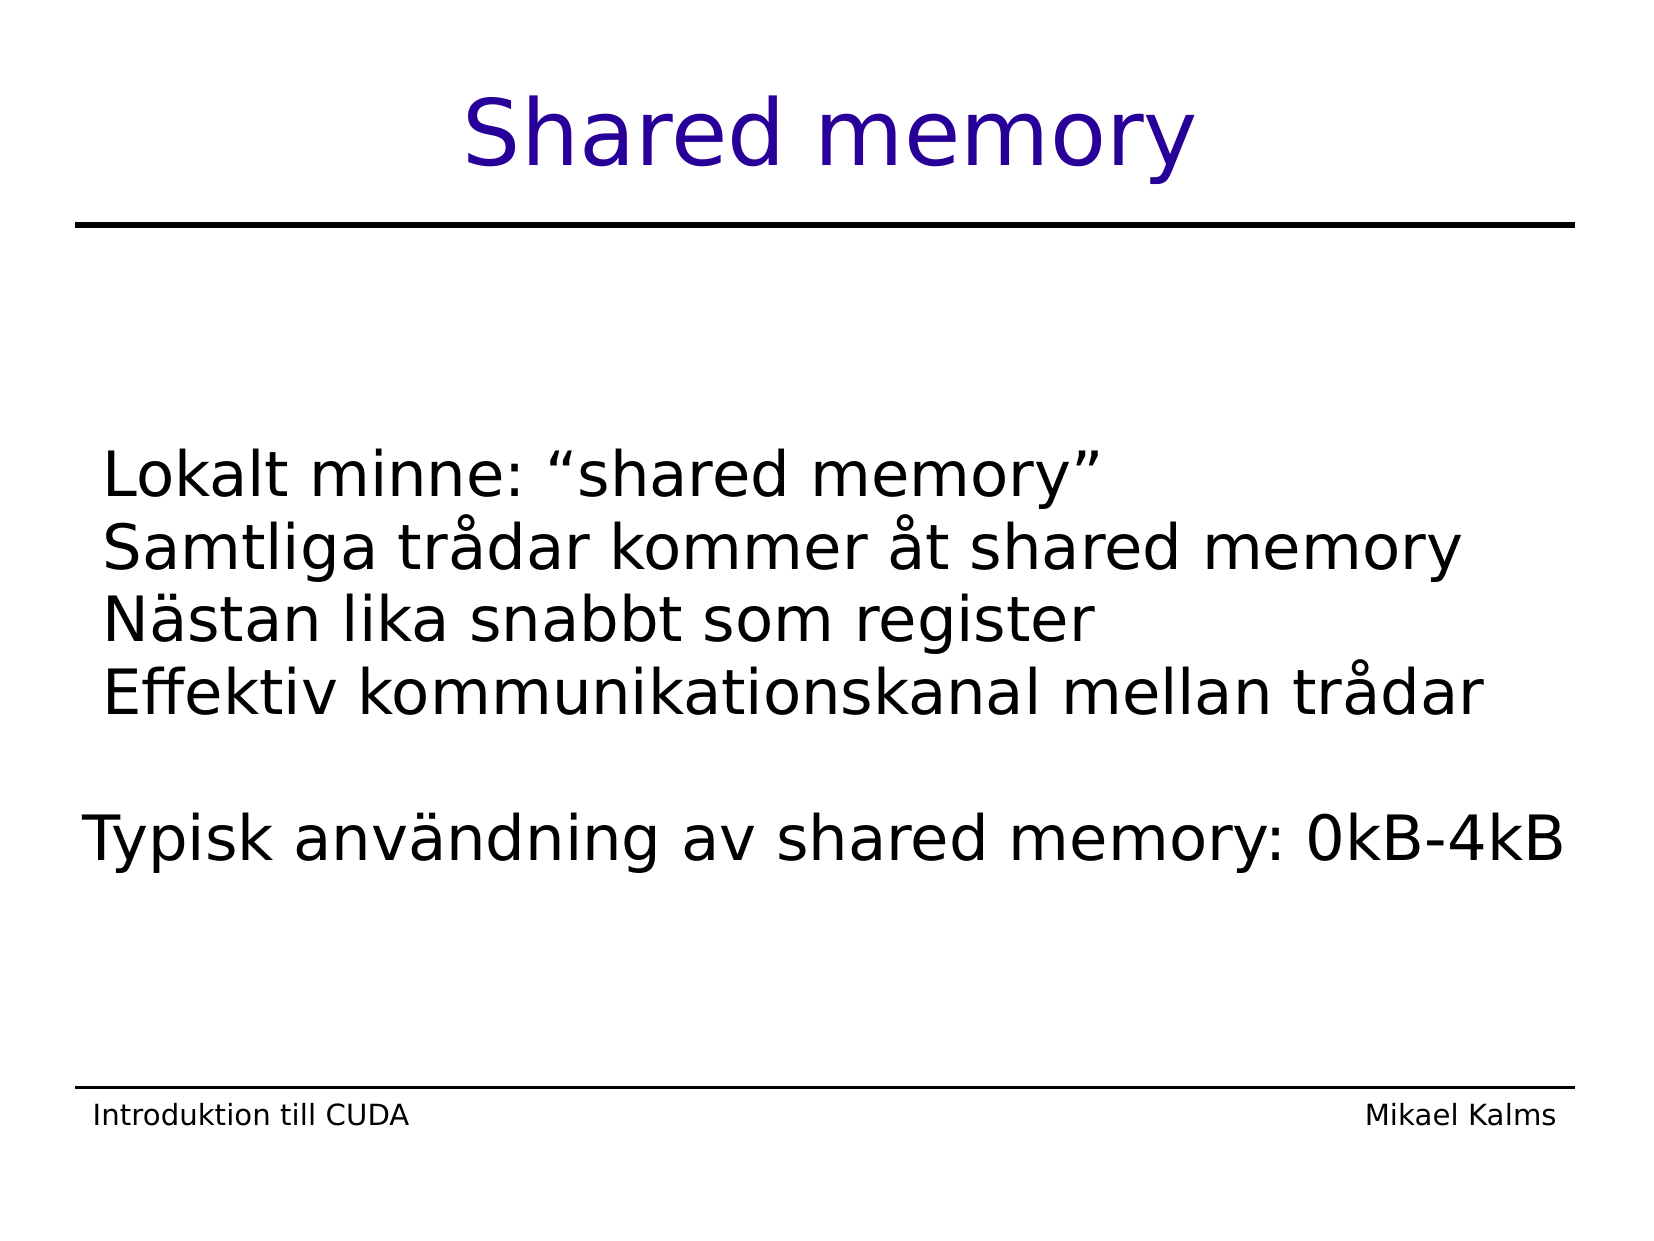

# Shared memory
 Lokalt minne: “shared memory”
 Samtliga trådar kommer åt shared memory
 Nästan lika snabbt som register
 Effektiv kommunikationskanal mellan trådar
Typisk användning av shared memory: 0kB-4kB
Introduktion till CUDA
Mikael Kalms